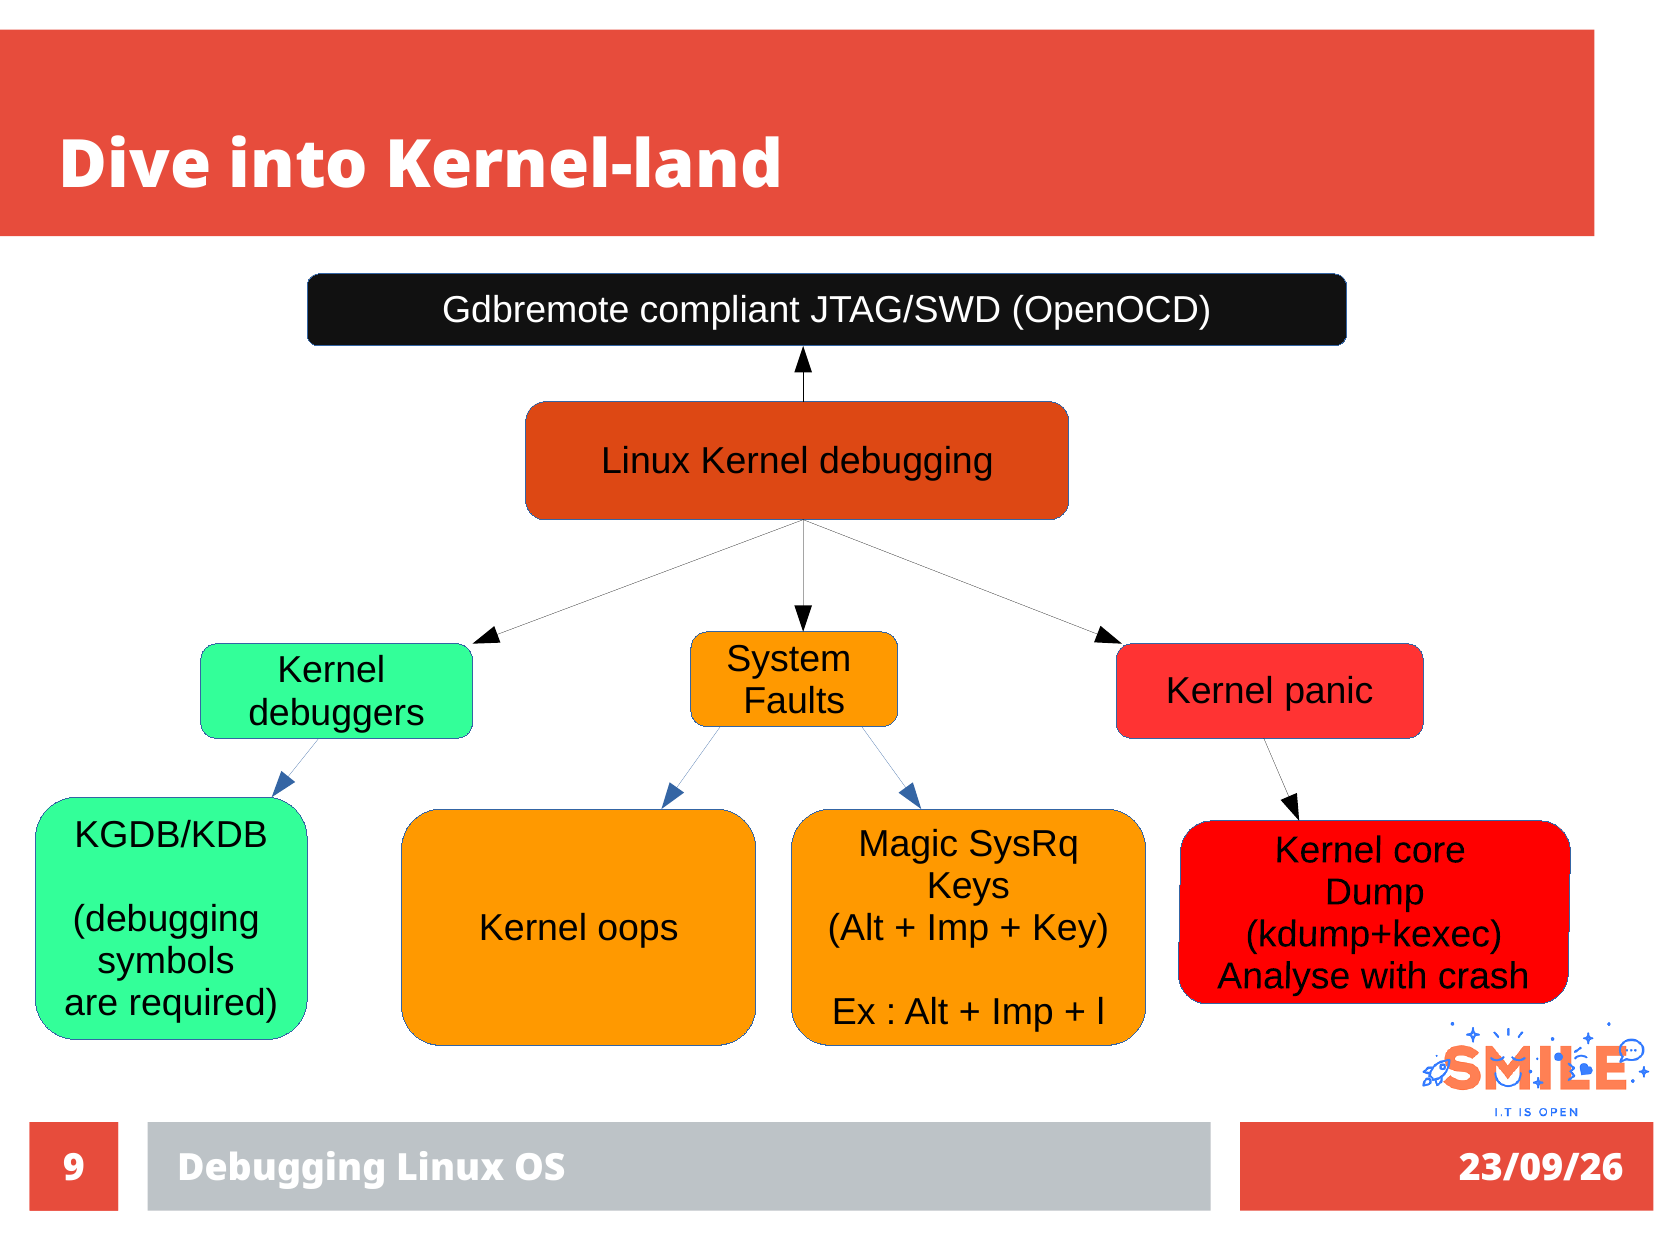

# Dive into Kernel-land
Gdbremote compliant JTAG/SWD (OpenOCD)
Linux Kernel debugging
System
Faults
Kernel
debuggers
Kernel panic
KGDB/KDB
(debugging
symbols
are required)
Kernel oops
Magic SysRq
Keys
(Alt + Imp + Key)
Ex : Alt + Imp + l
Kernel core
Dump
(kdump+kexec)
Analyse with crash
9
Debugging Linux OS